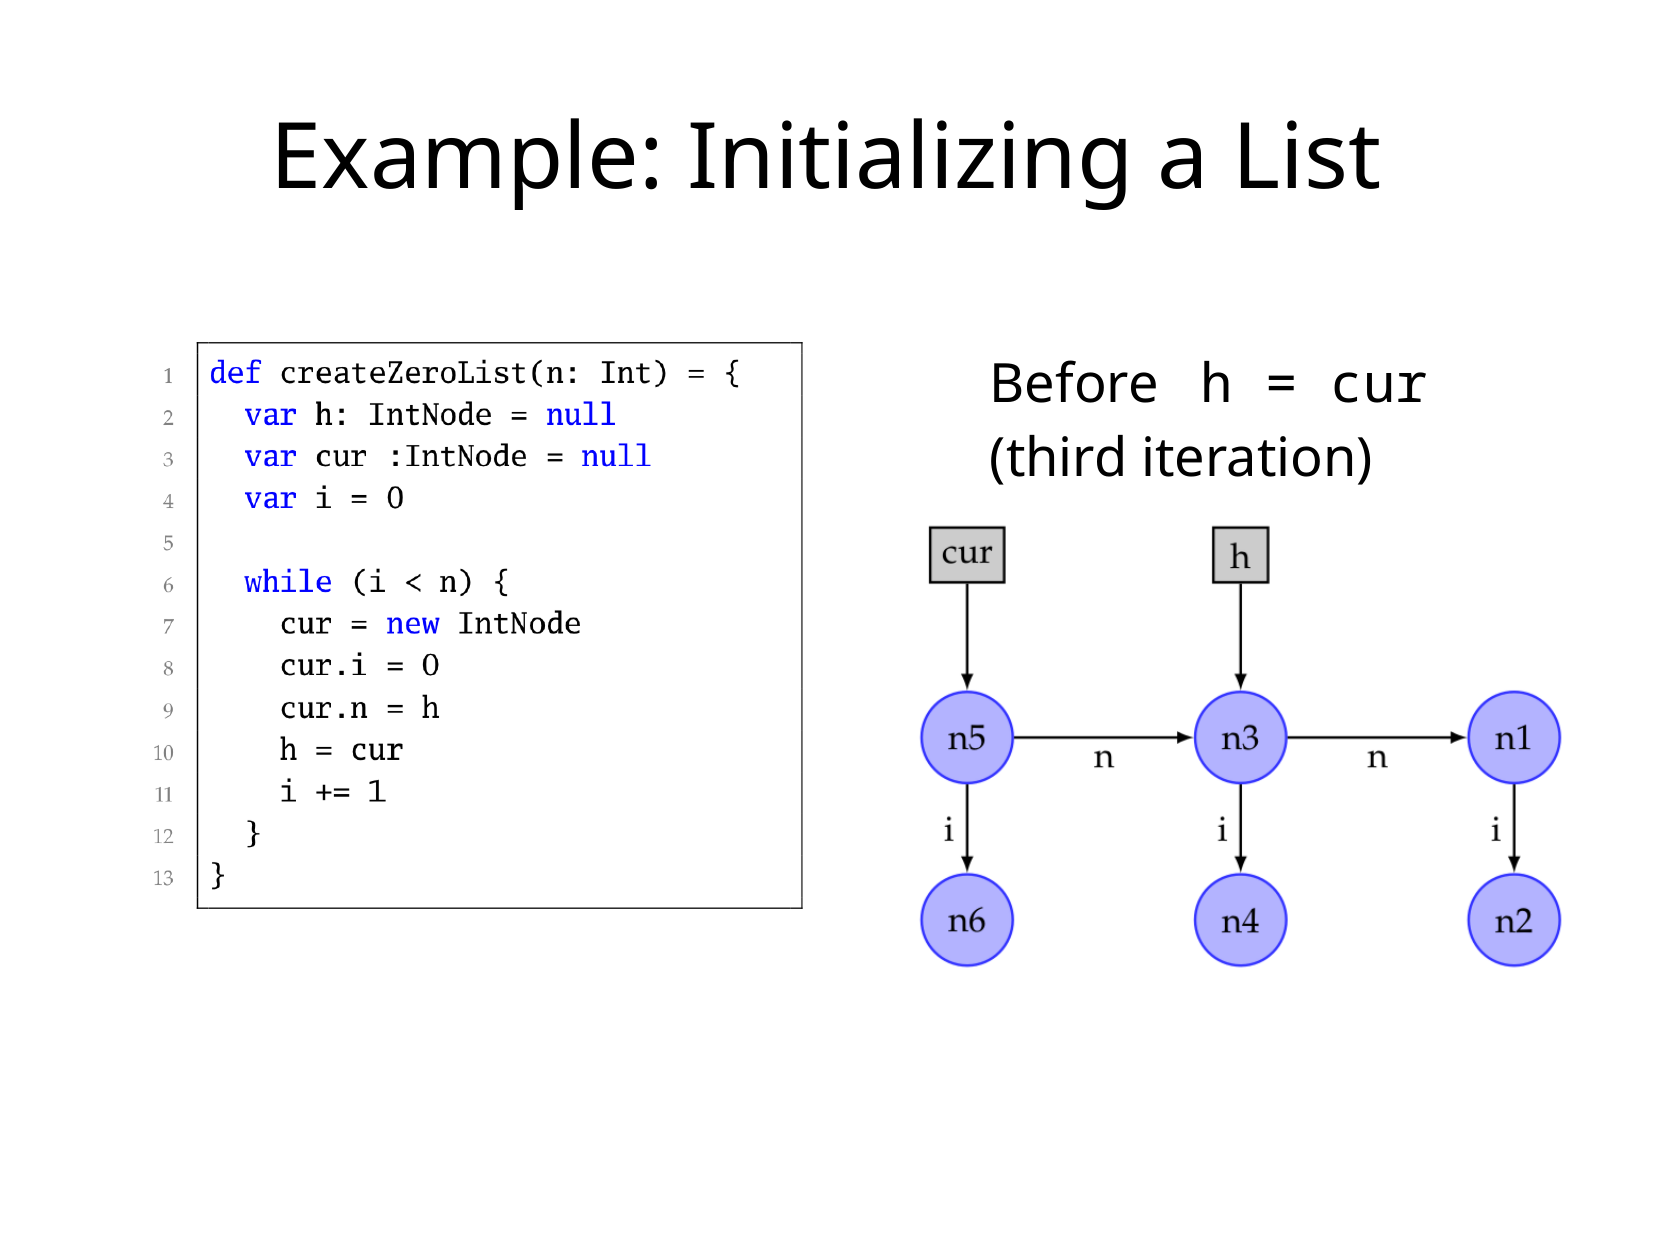

# Example: Initializing a List
Before h = cur
(third iteration)